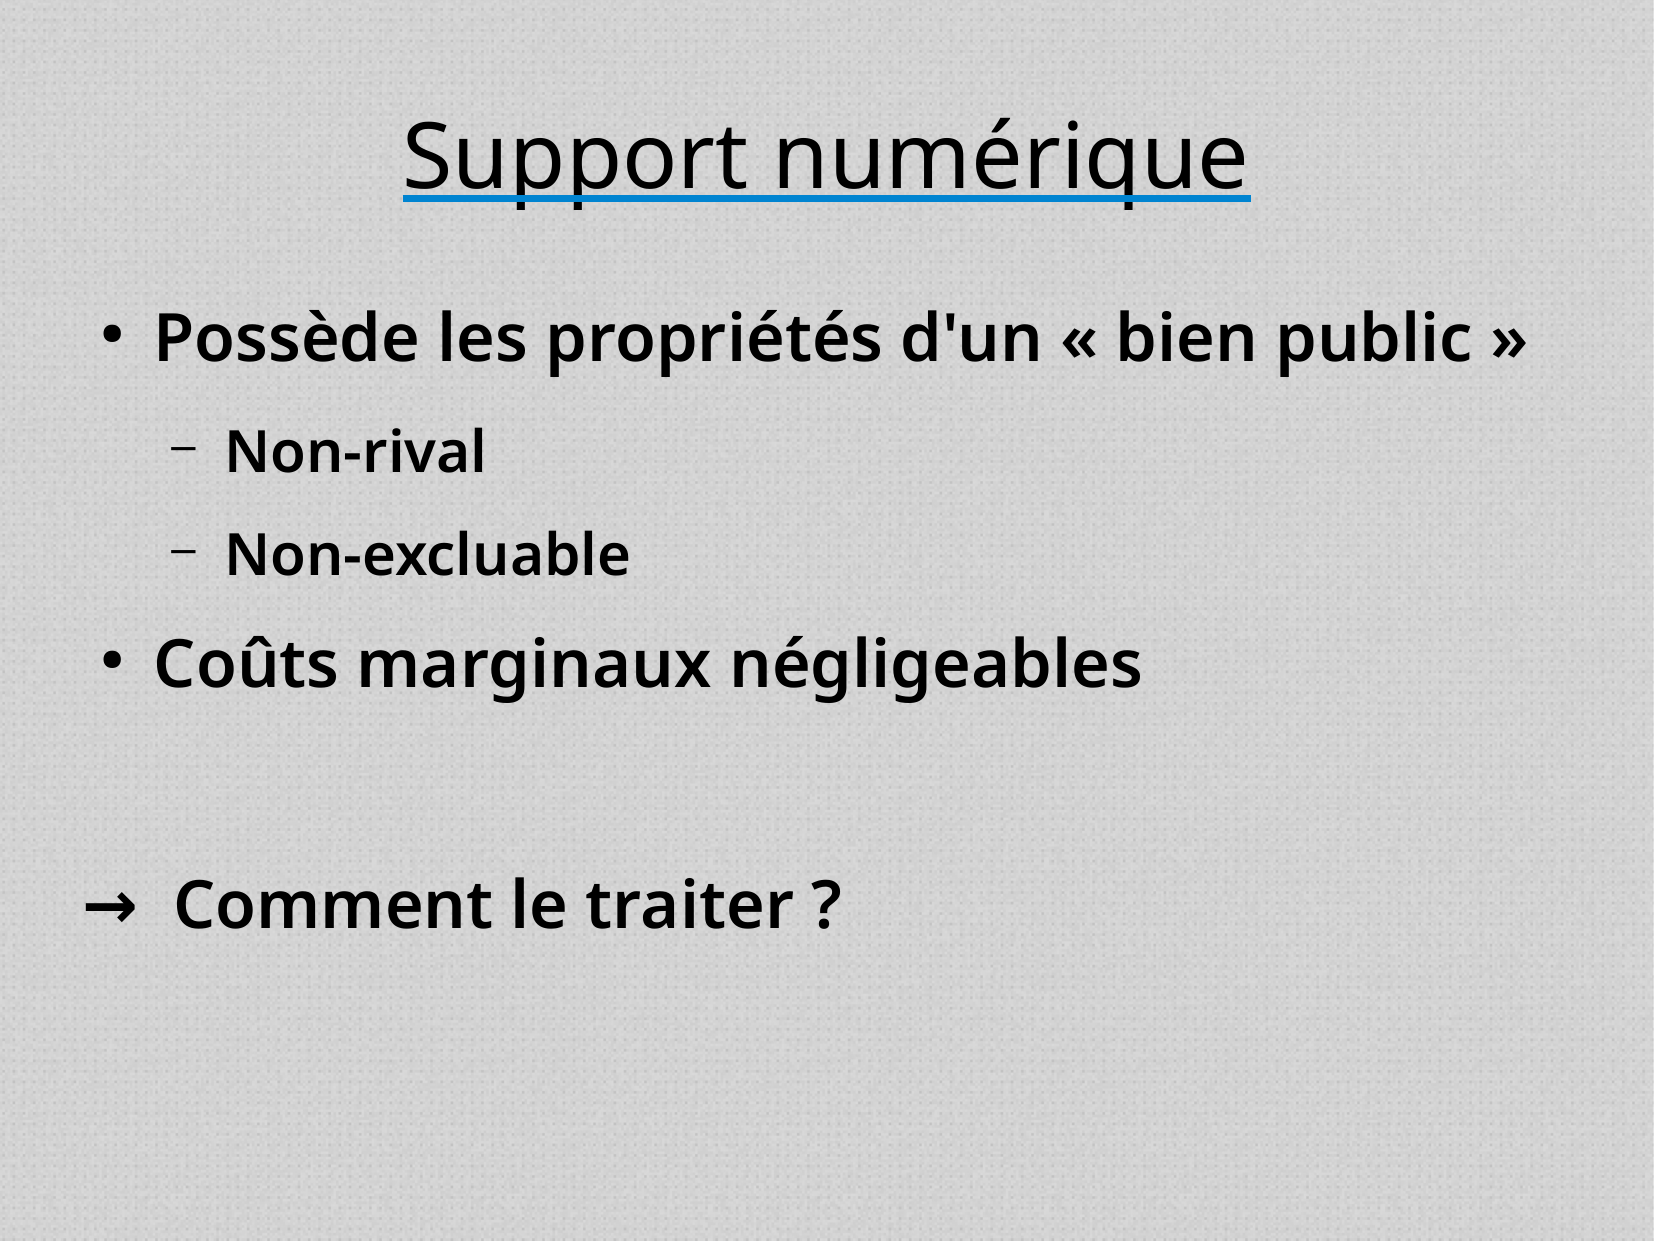

# Support numérique
Possède les propriétés d'un « bien public »
Non-rival
Non-excluable
Coûts marginaux négligeables
→ Comment le traiter ?